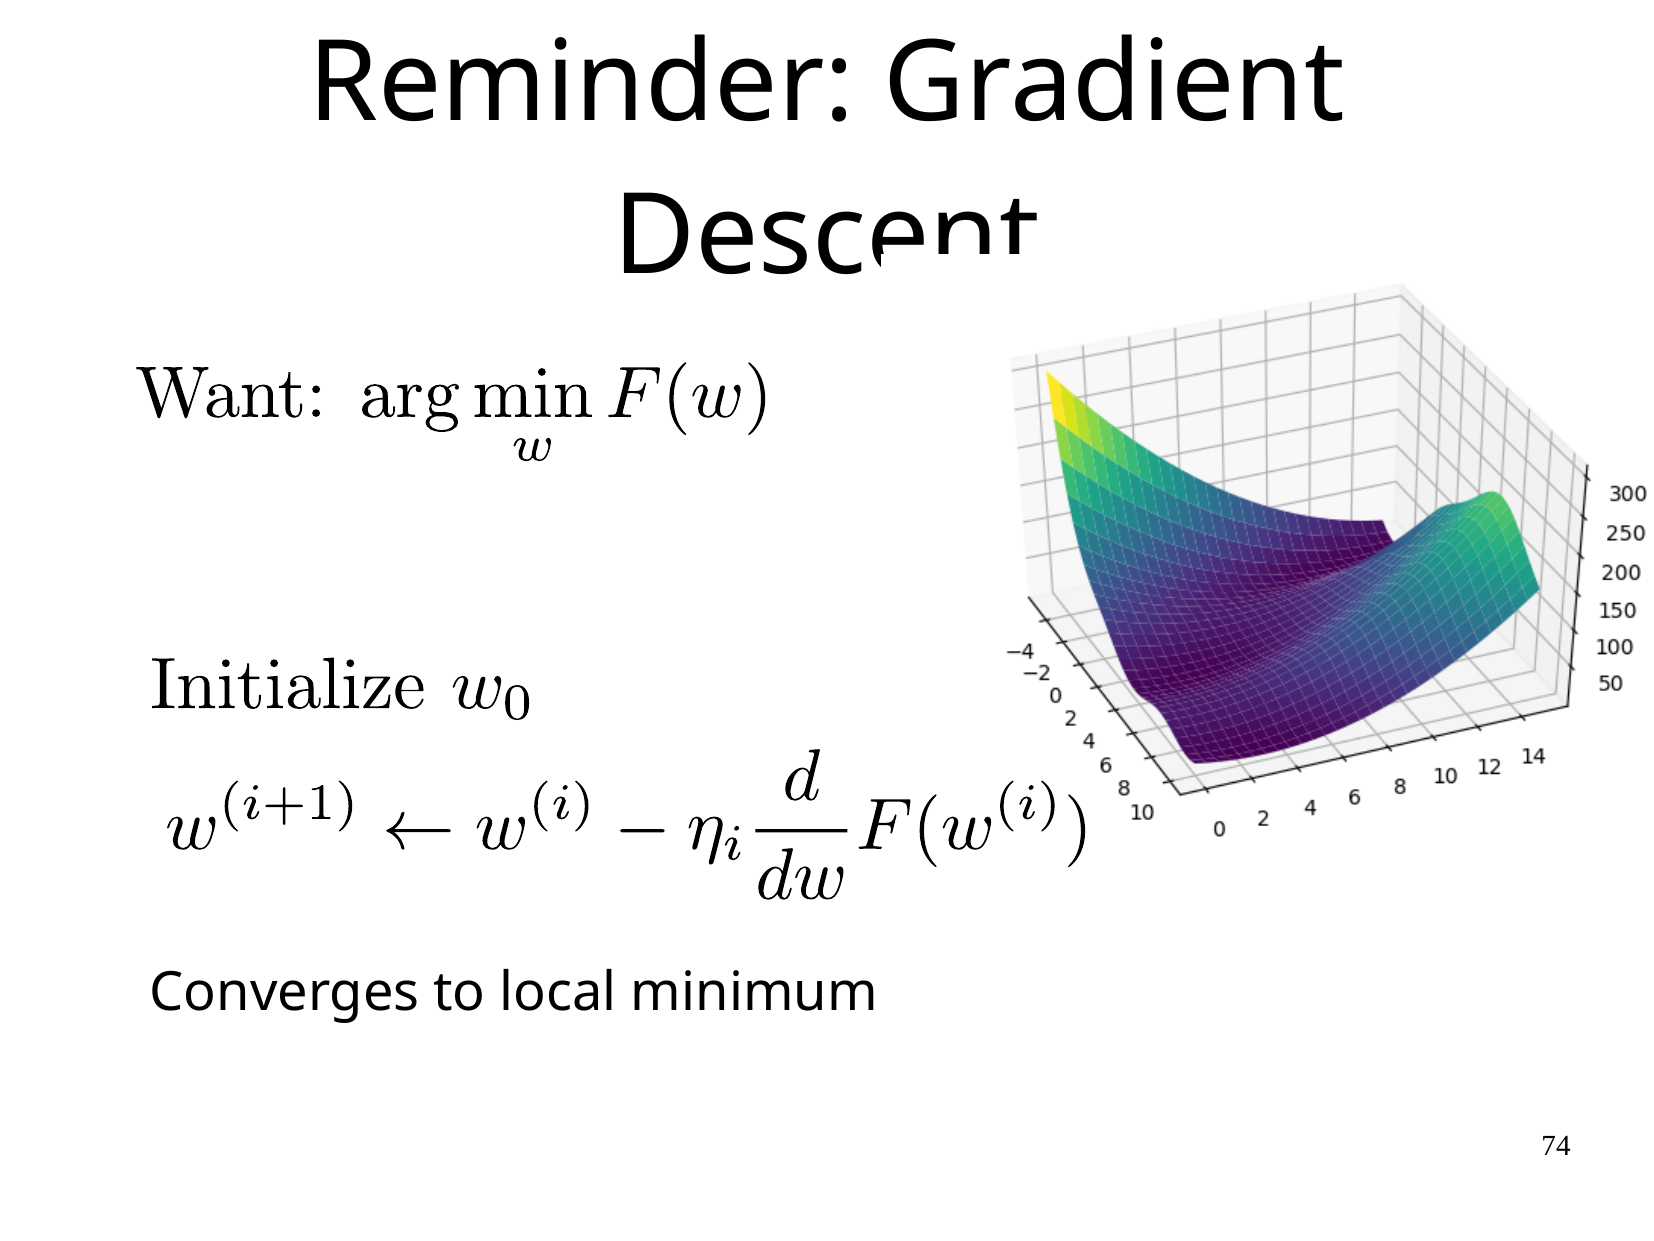

# Reminder: Gradient Descent
Converges to local minimum
74